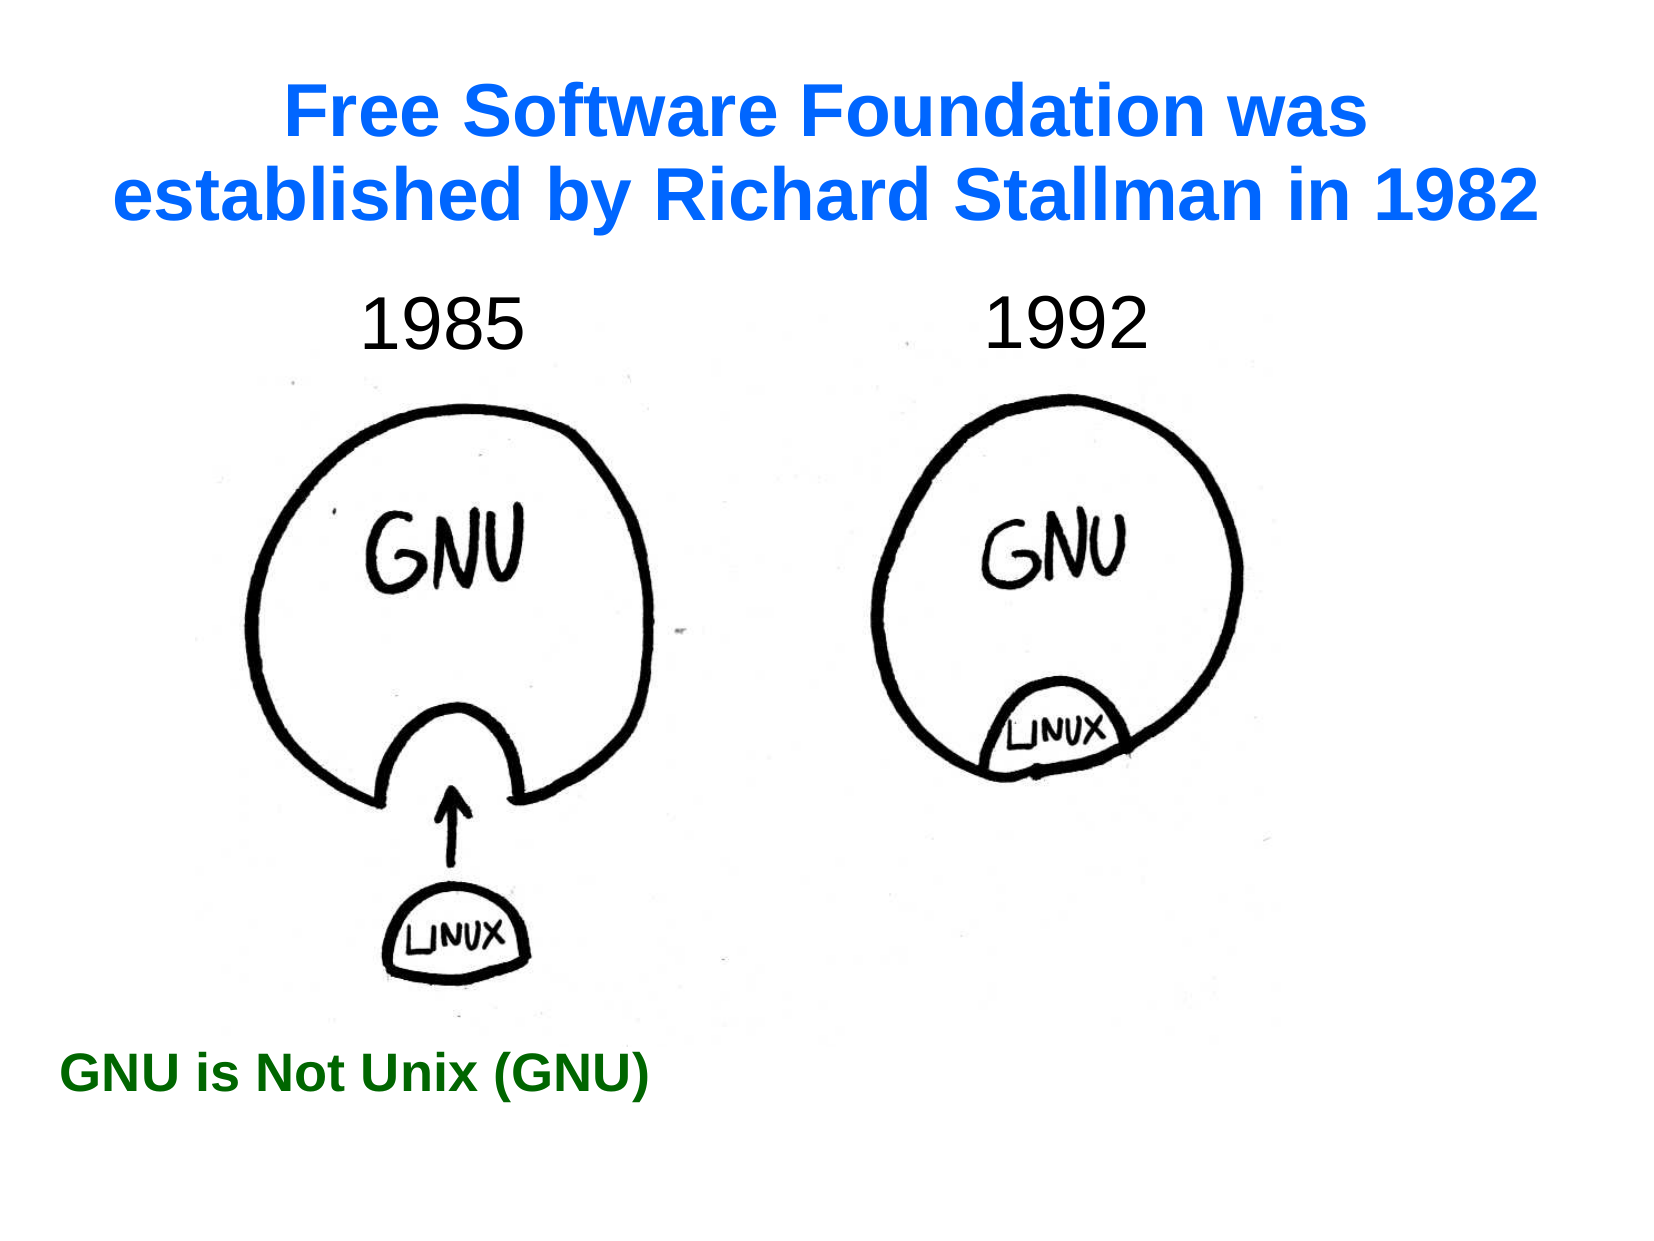

# Free Software Foundation was established by Richard Stallman in 1982
1992
1985
GNU is Not Unix (GNU)